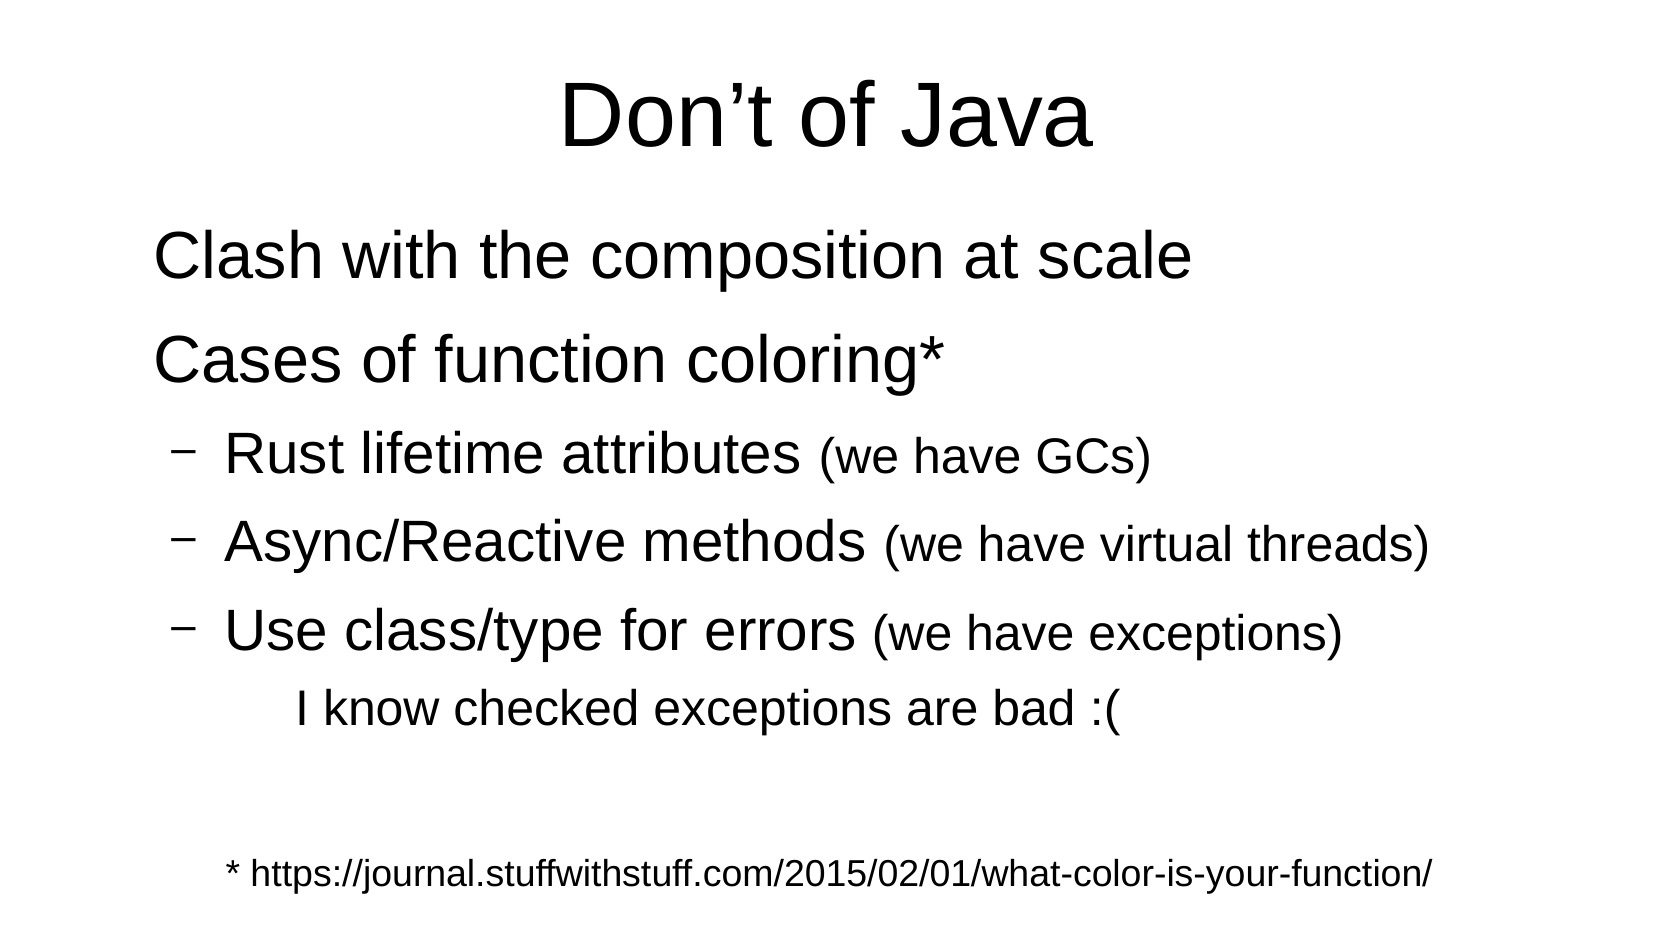

# Don’t of Java
Clash with the composition at scale
Cases of function coloring*
Rust lifetime attributes (we have GCs)
Async/Reactive methods (we have virtual threads)
Use class/type for errors (we have exceptions)
I know checked exceptions are bad :(
* https://journal.stuffwithstuff.com/2015/02/01/what-color-is-your-function/